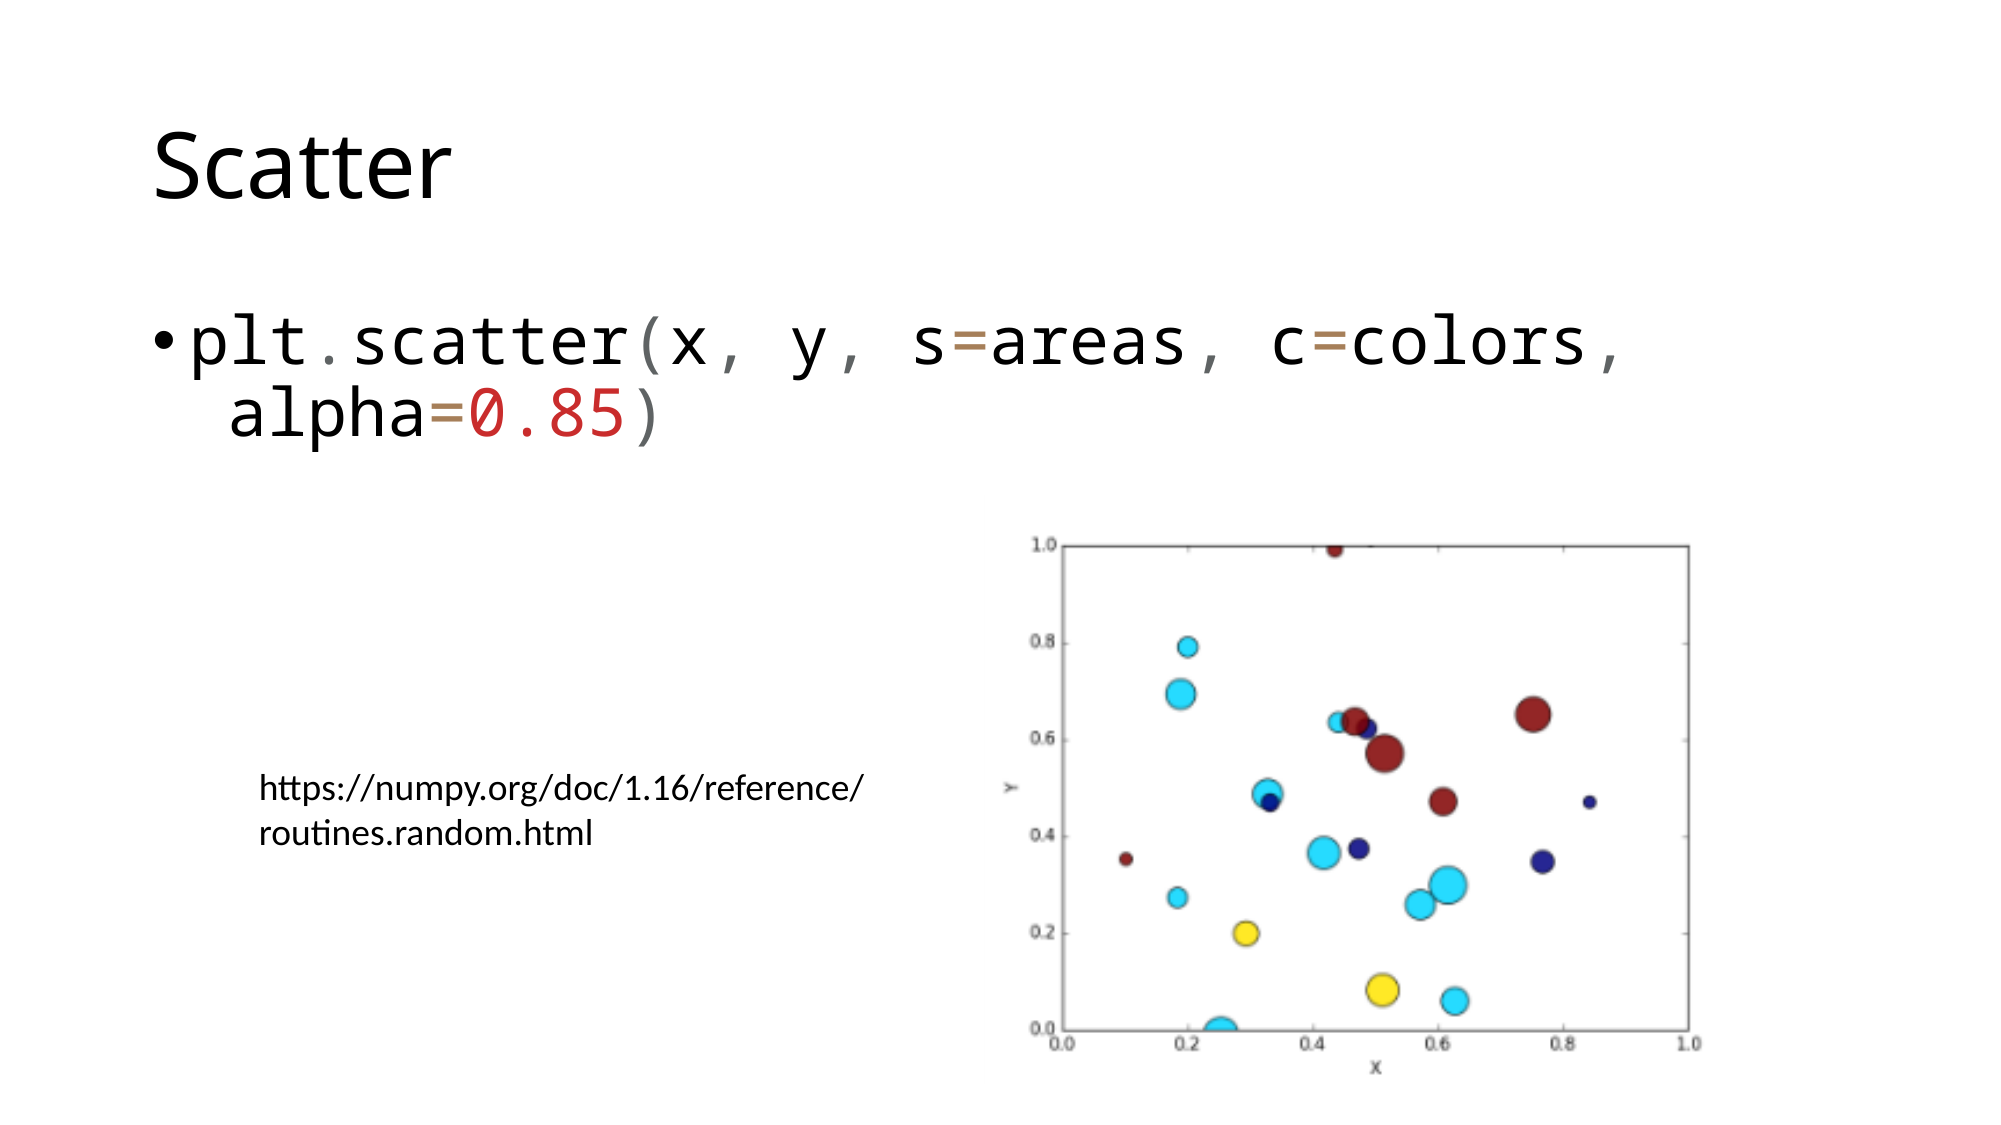

# Scatter
plt.scatter(x, y, s=areas, c=colors, alpha=0.85)
https://numpy.org/doc/1.16/reference/routines.random.html